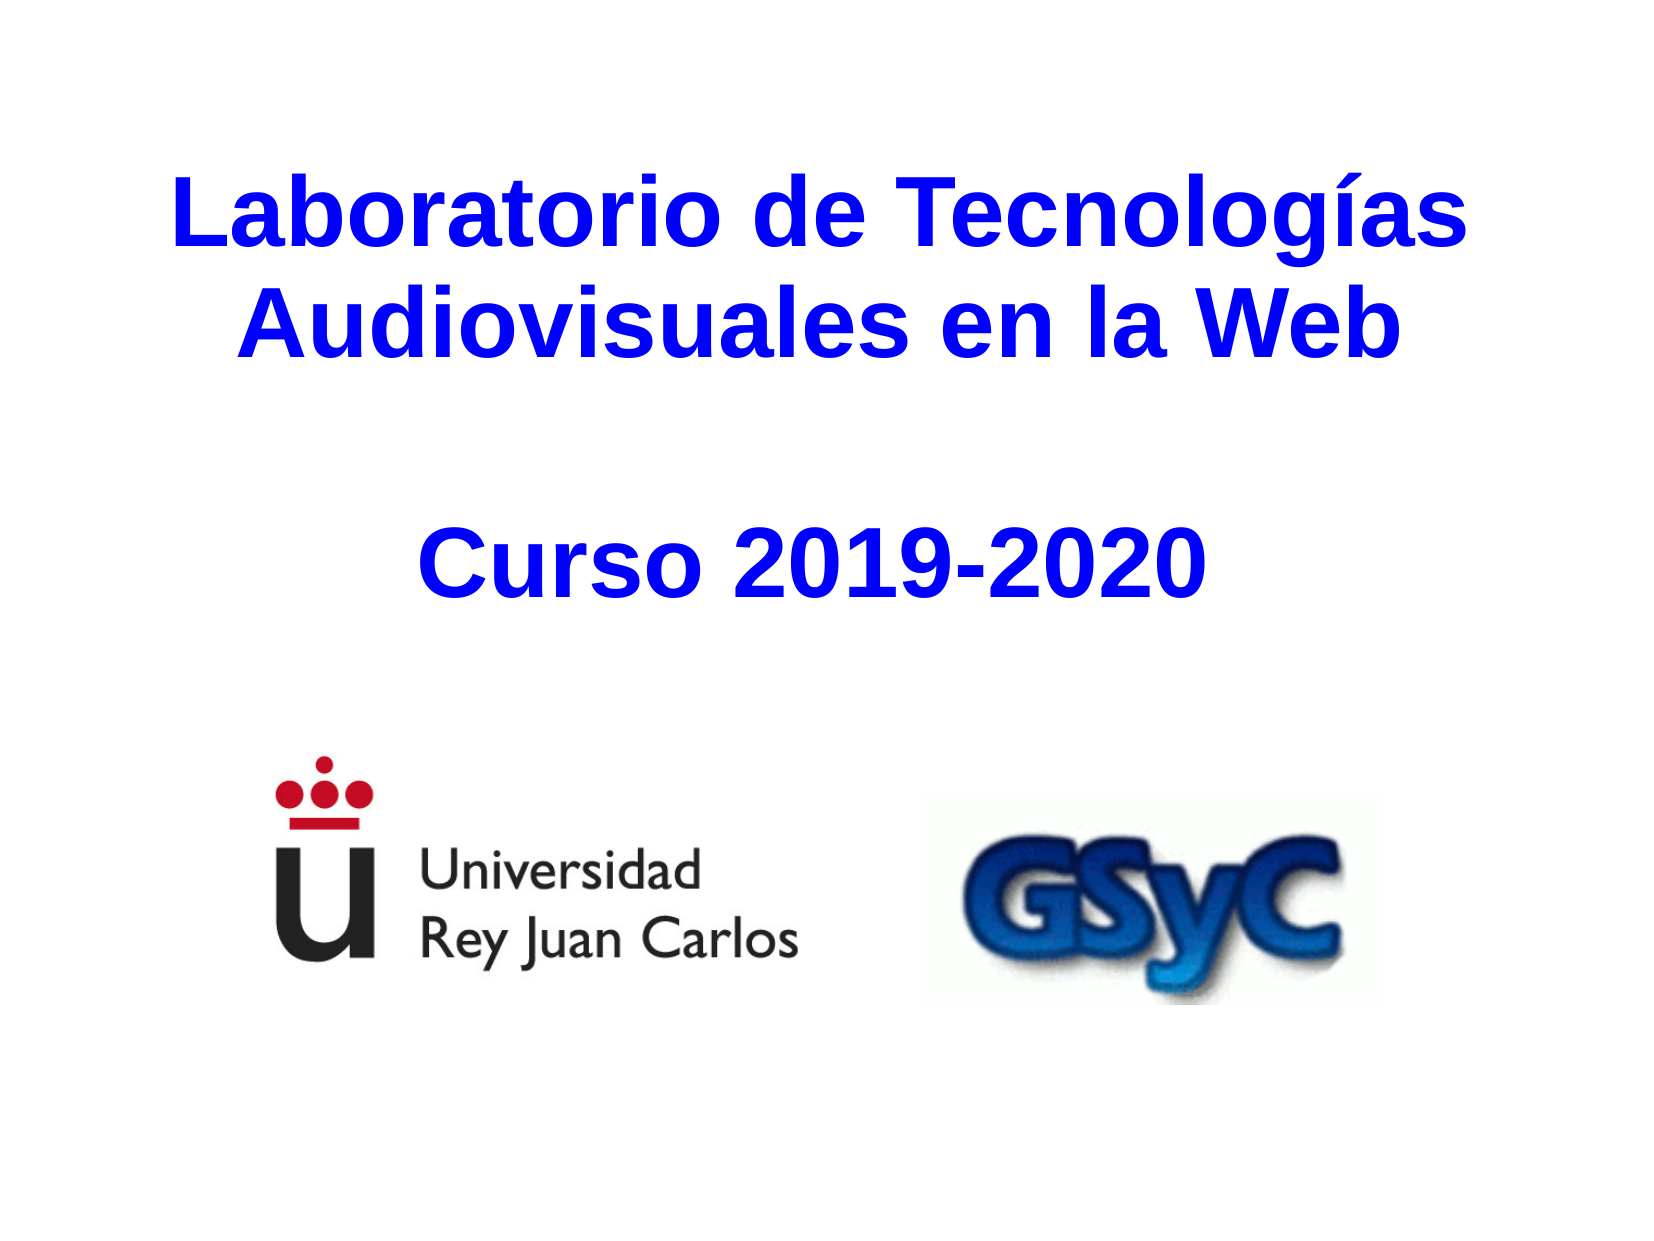

# Laboratorio de Tecnologías Audiovisuales en la Web
Curso 2019-2020